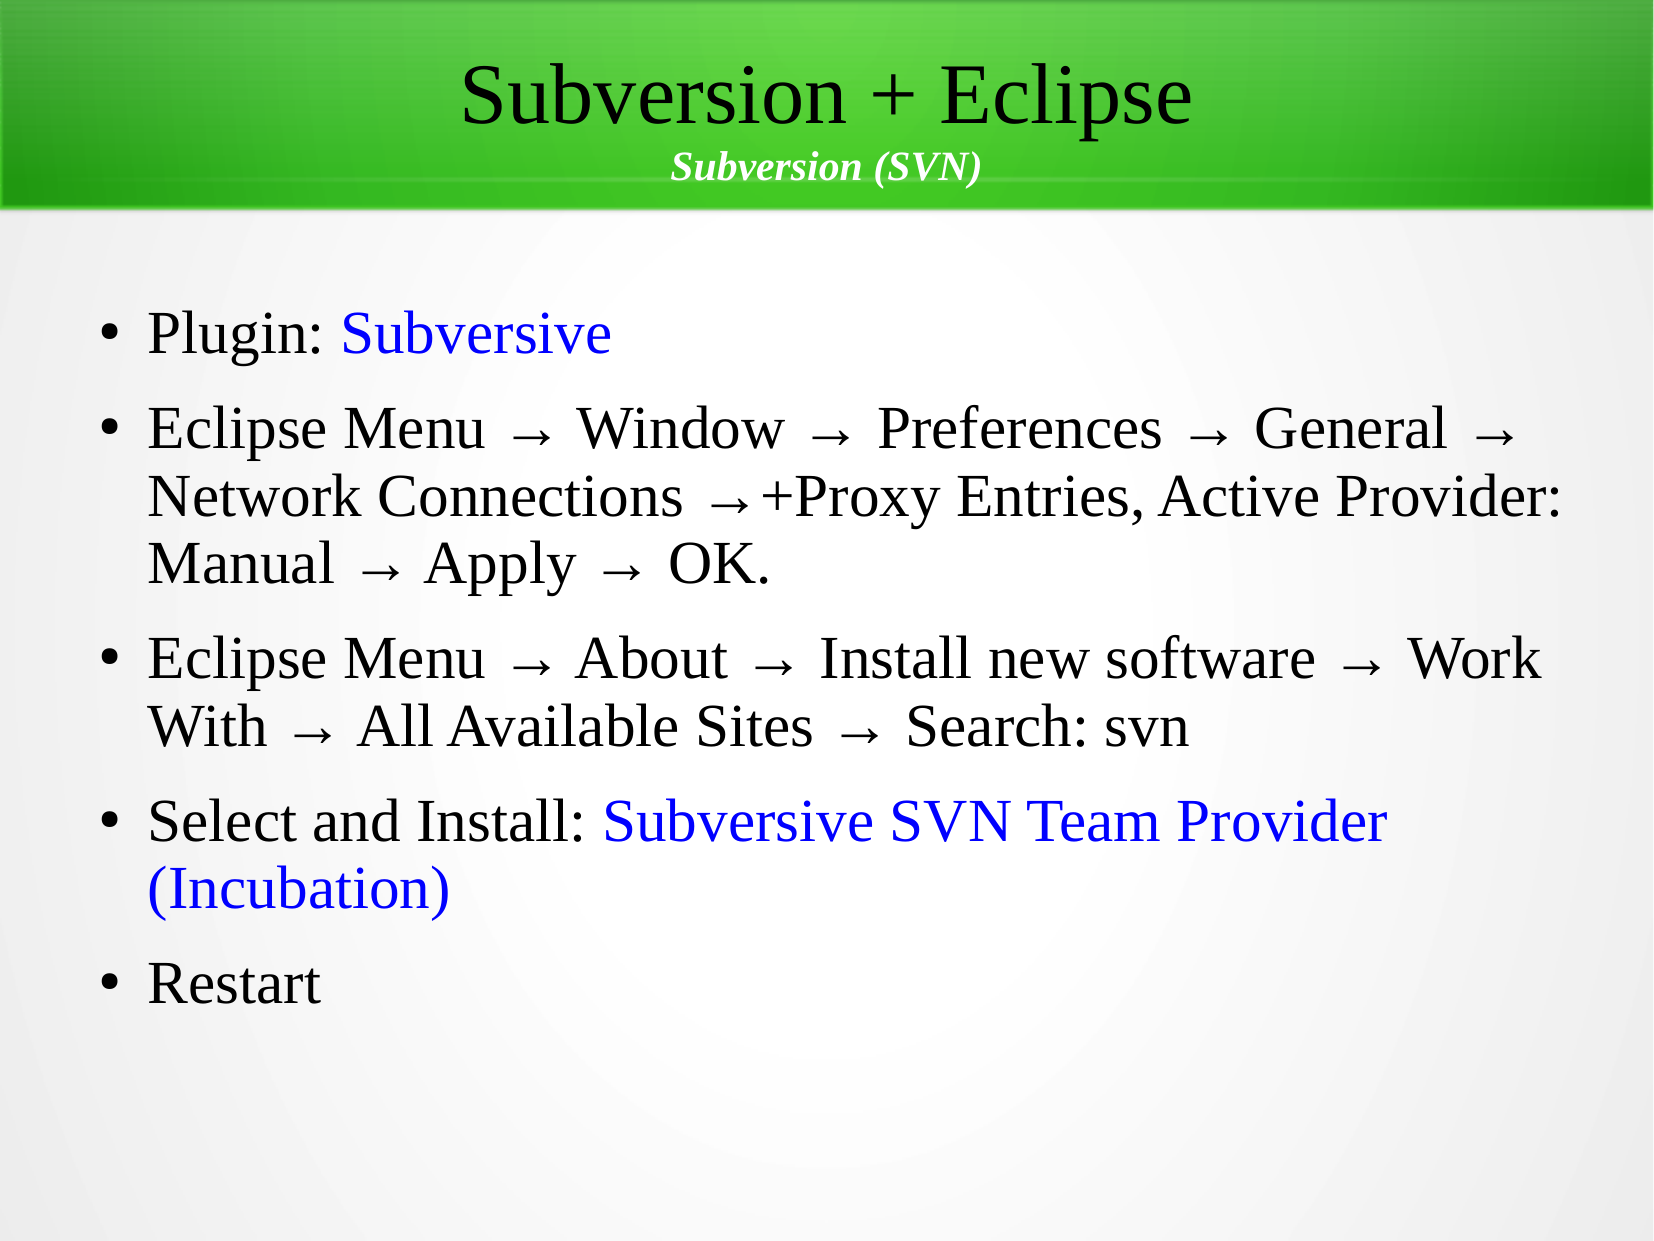

# Subversion + Eclipse Subversion (SVN)
Plugin: Subversive
Eclipse Menu → Window → Preferences → General → Network Connections →+Proxy Entries, Active Provider: Manual → Apply → OK.
Eclipse Menu → About → Install new software → Work With → All Available Sites → Search: svn
Select and Install: Subversive SVN Team Provider (Incubation)
Restart